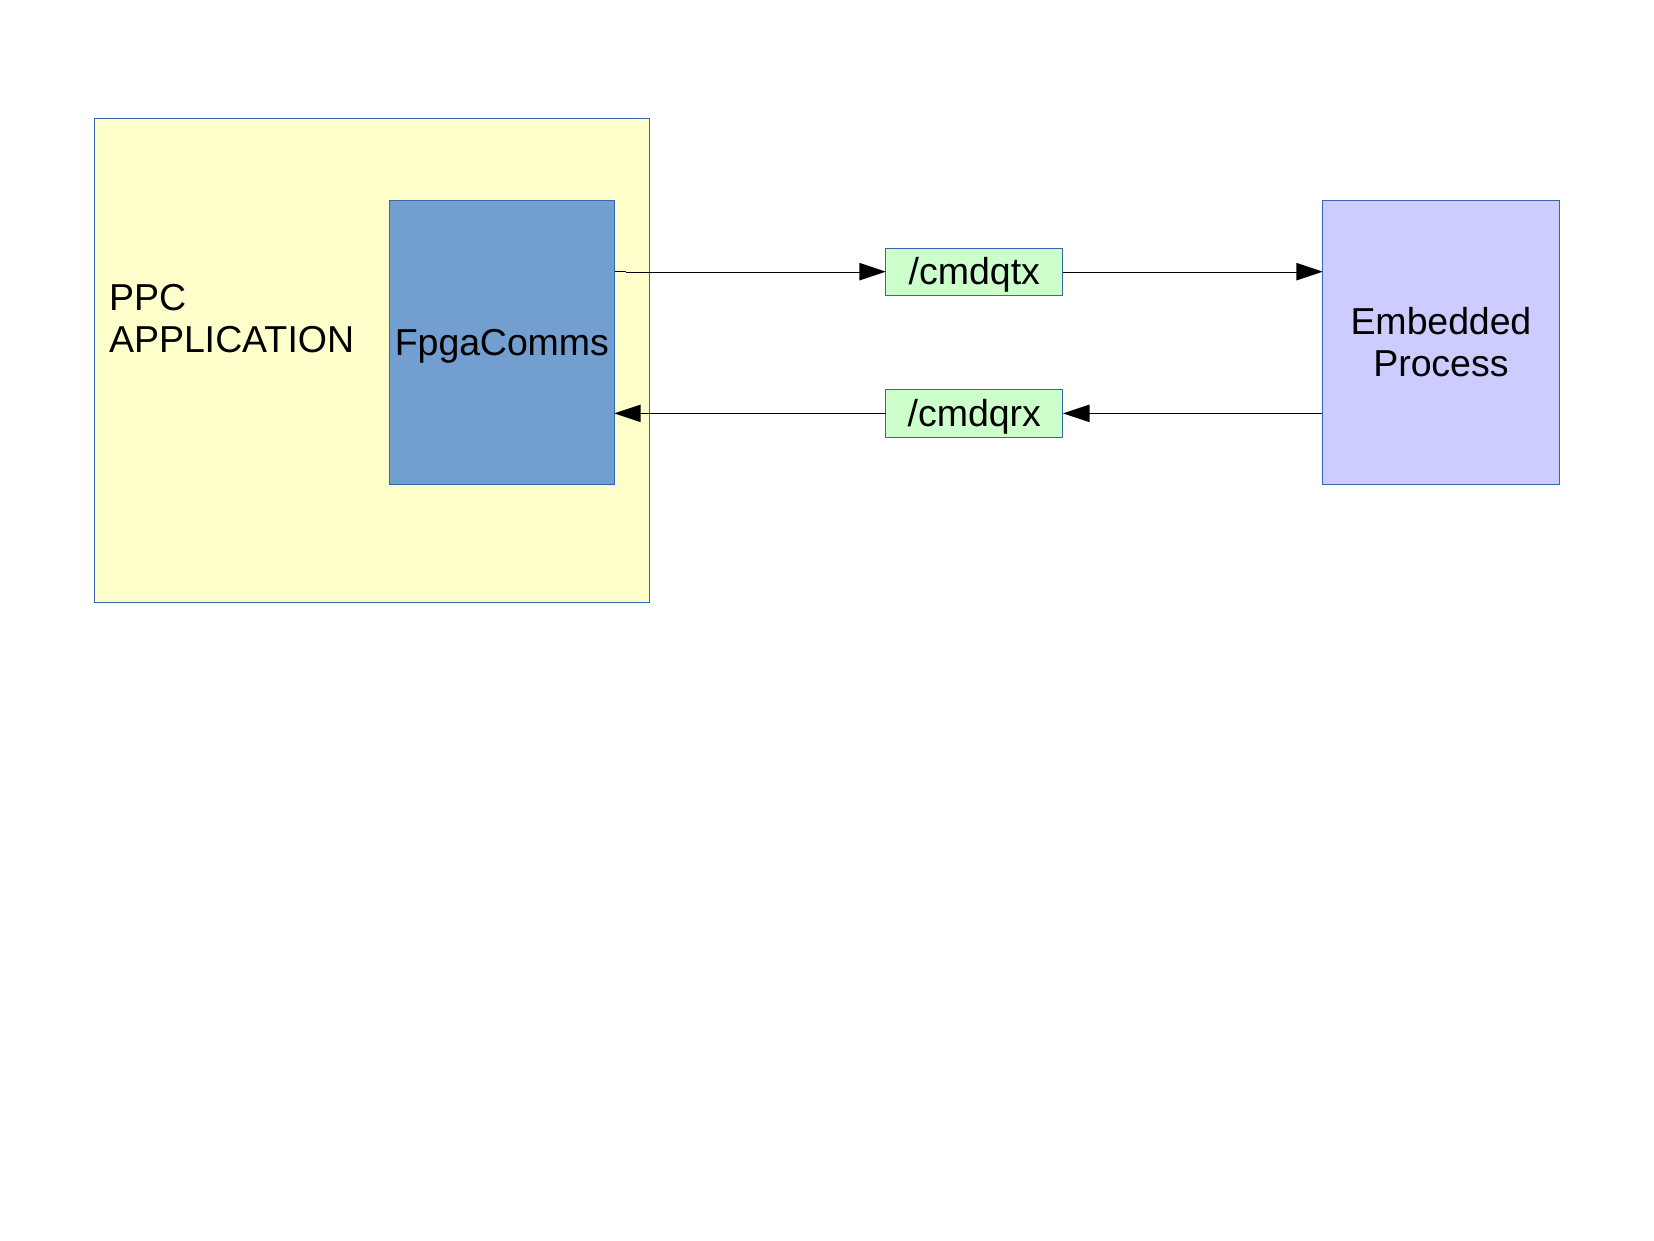

PPC
APPLICATION
FpgaComms
Embedded
Process
/cmdqtx
/cmdqrx